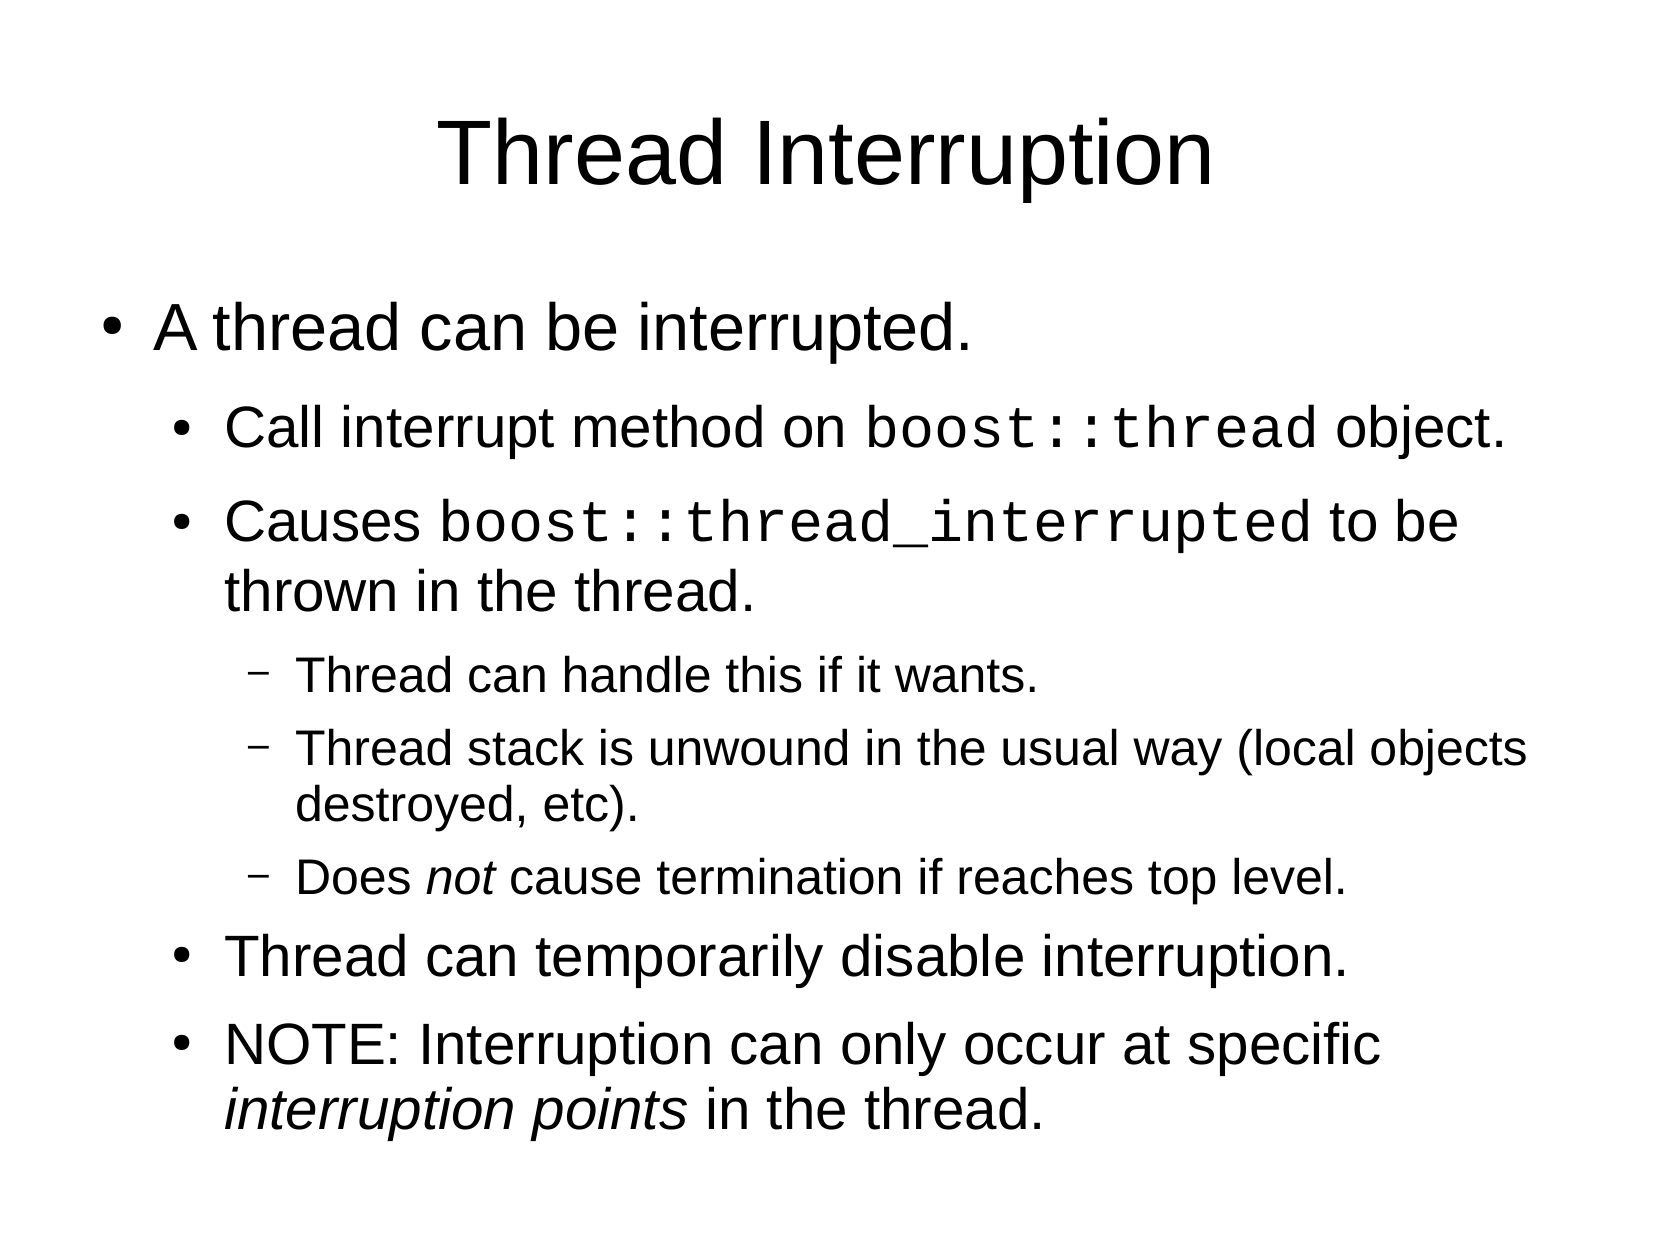

# Thread Interruption
A thread can be interrupted.
Call interrupt method on boost::thread object.
Causes boost::thread_interrupted to be thrown in the thread.
Thread can handle this if it wants.
Thread stack is unwound in the usual way (local objects destroyed, etc).
Does not cause termination if reaches top level.
Thread can temporarily disable interruption.
NOTE: Interruption can only occur at specific interruption points in the thread.